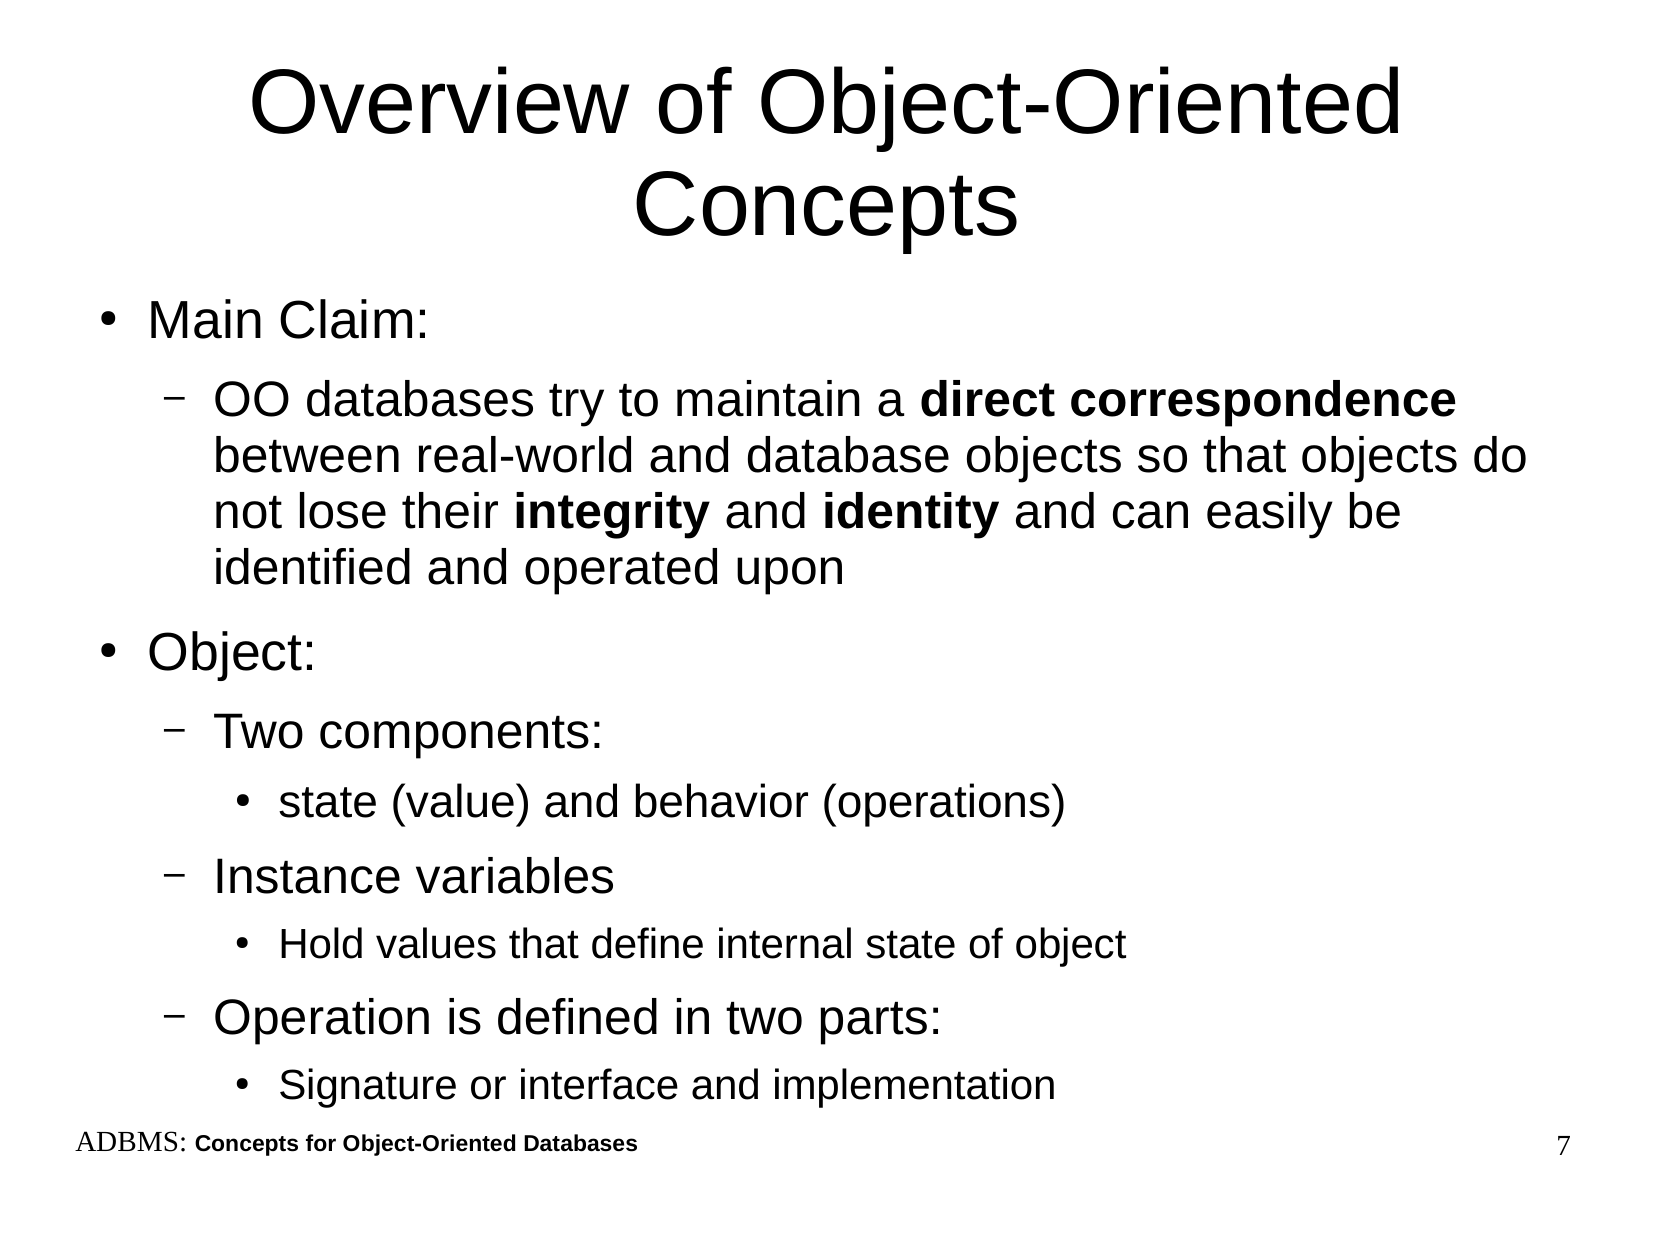

# Overview of Object-Oriented Concepts
Main Claim:
OO databases try to maintain a direct correspondence between real-world and database objects so that objects do not lose their integrity and identity and can easily be identified and operated upon
Object:
Two components:
state (value) and behavior (operations)
Instance variables
Hold values that define internal state of object
Operation is defined in two parts:
Signature or interface and implementation